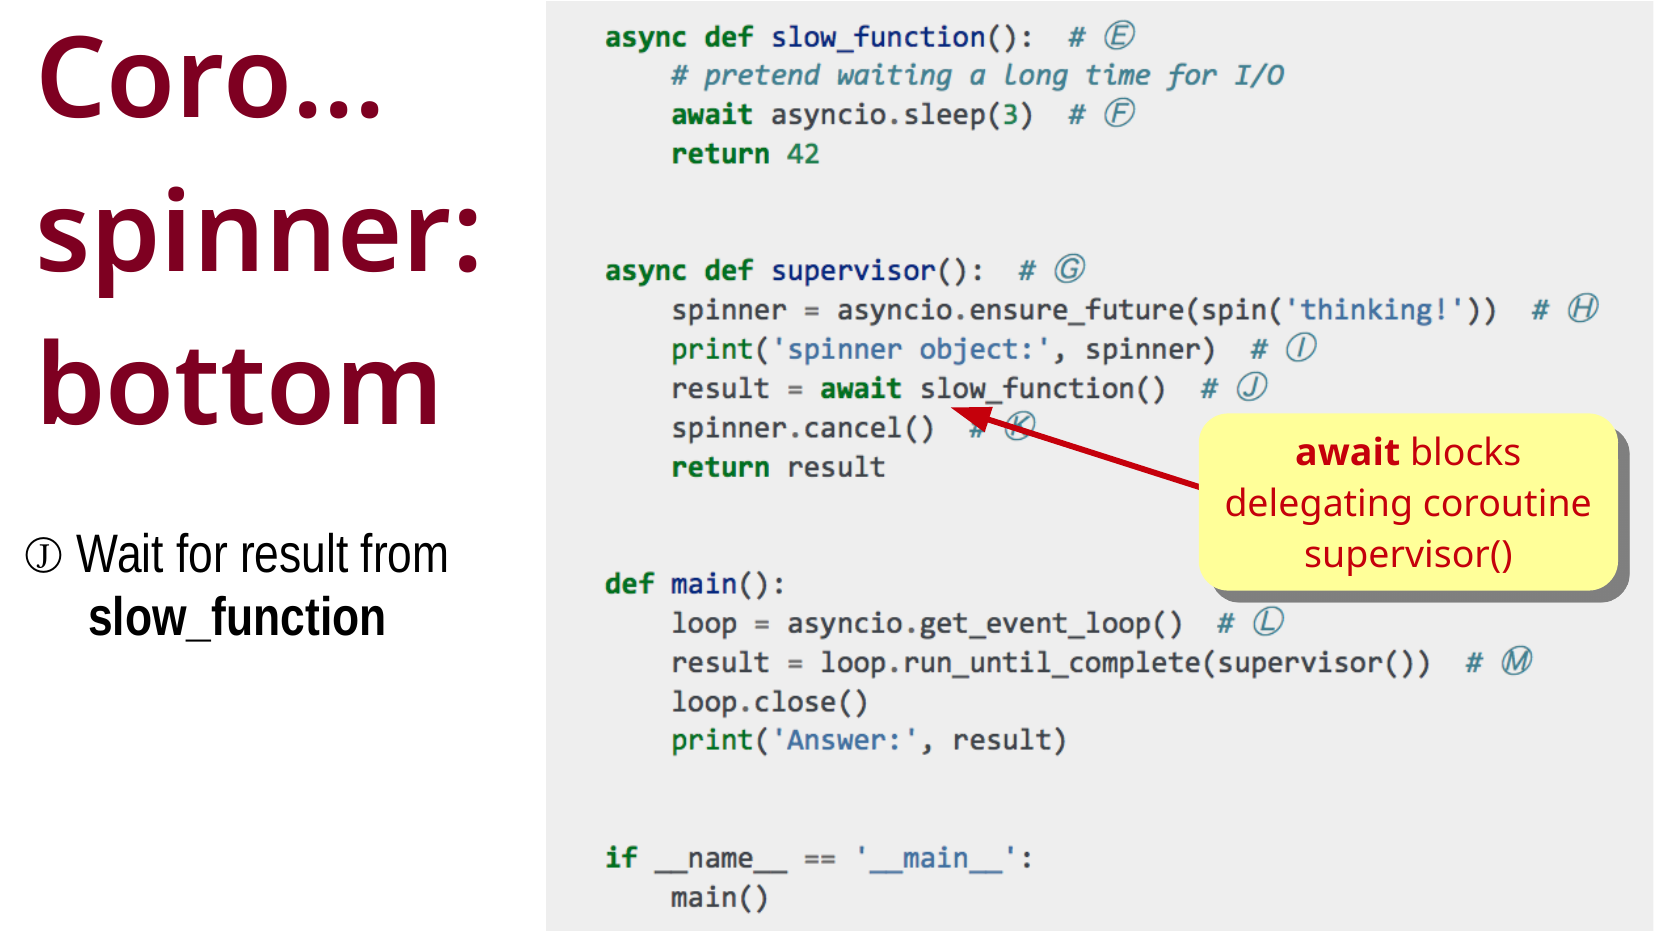

# Coro... spinner: bottom
await blocks
delegating coroutine
supervisor()
Ⓙ Wait for result from slow_function